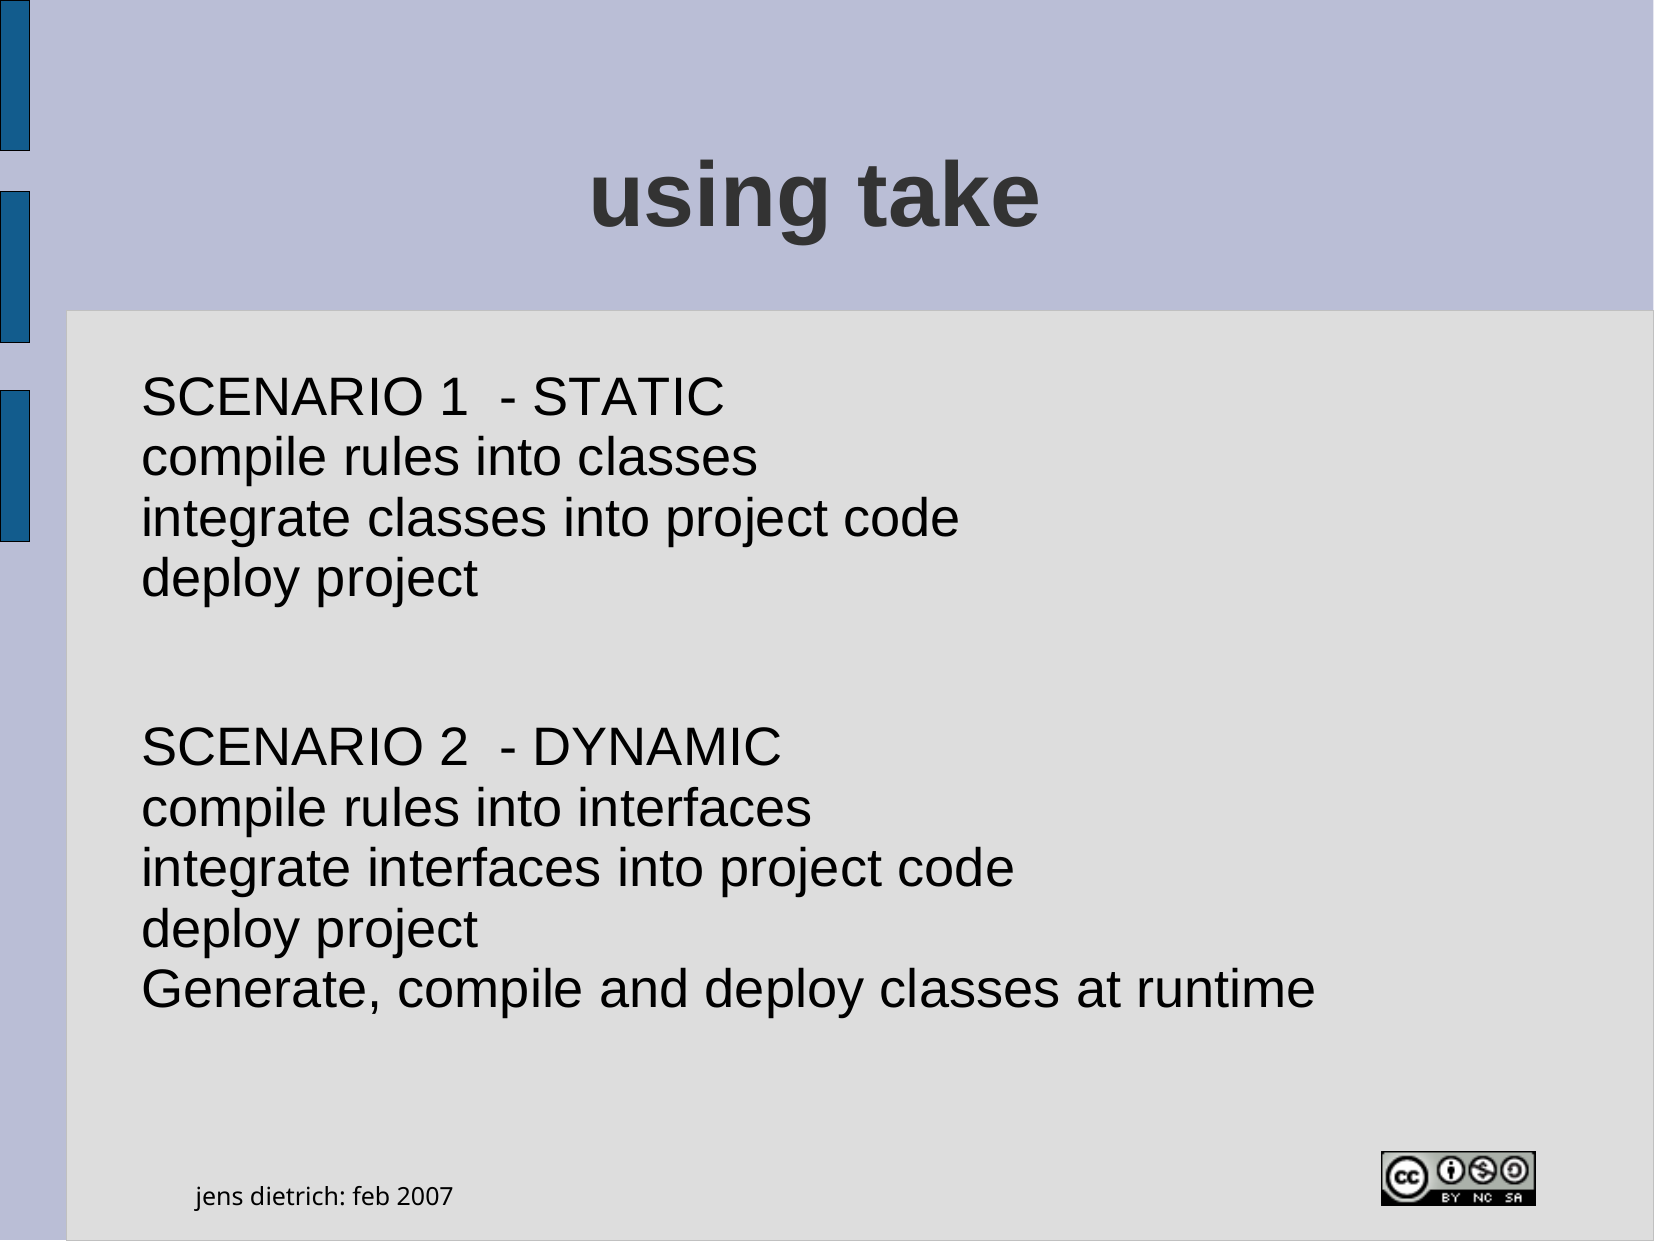

# using take
SCENARIO 1 - STATIC
compile rules into classes
integrate classes into project code
deploy project
SCENARIO 2 - DYNAMIC
compile rules into interfaces
integrate interfaces into project code
deploy project
Generate, compile and deploy classes at runtime